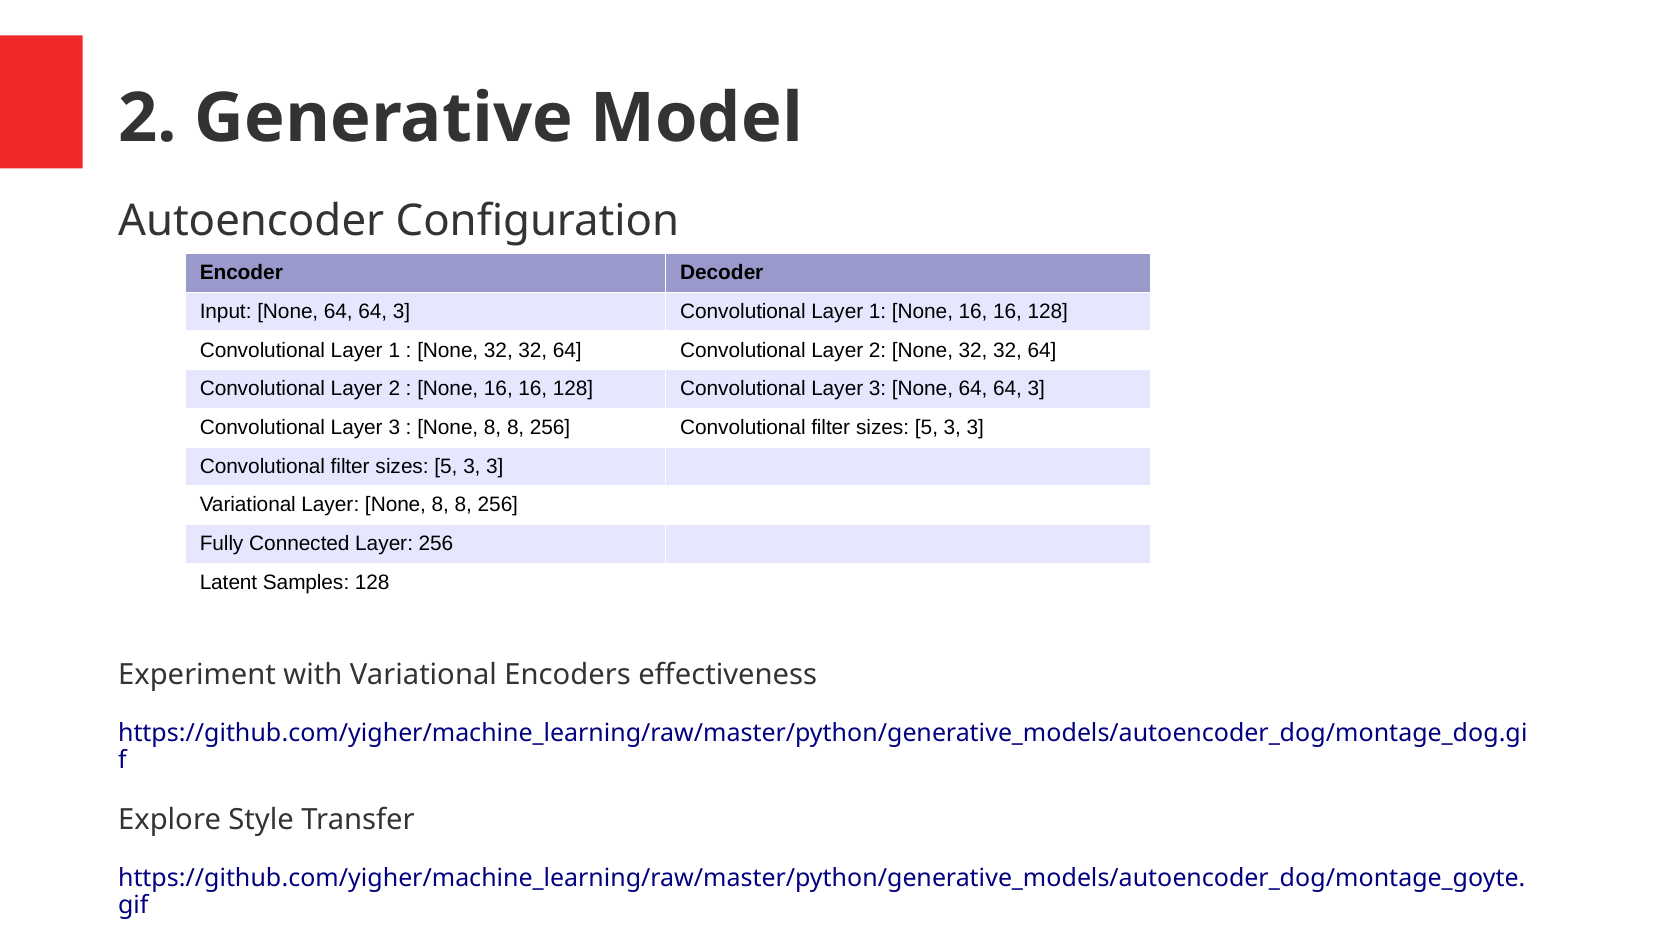

# 2. Generative Model
Autoencoder Configuration
Experiment with Variational Encoders effectiveness
https://github.com/yigher/machine_learning/raw/master/python/generative_models/autoencoder_dog/montage_dog.gif
Explore Style Transfer
https://github.com/yigher/machine_learning/raw/master/python/generative_models/autoencoder_dog/montage_goyte.gif
| Encoder | Decoder |
| --- | --- |
| Input: [None, 64, 64, 3] | Convolutional Layer 1: [None, 16, 16, 128] |
| Convolutional Layer 1 : [None, 32, 32, 64] | Convolutional Layer 2: [None, 32, 32, 64] |
| Convolutional Layer 2 : [None, 16, 16, 128] | Convolutional Layer 3: [None, 64, 64, 3] |
| Convolutional Layer 3 : [None, 8, 8, 256] | Convolutional filter sizes: [5, 3, 3] |
| Convolutional filter sizes: [5, 3, 3] | |
| Variational Layer: [None, 8, 8, 256] | |
| Fully Connected Layer: 256 | |
| Latent Samples: 128 | |